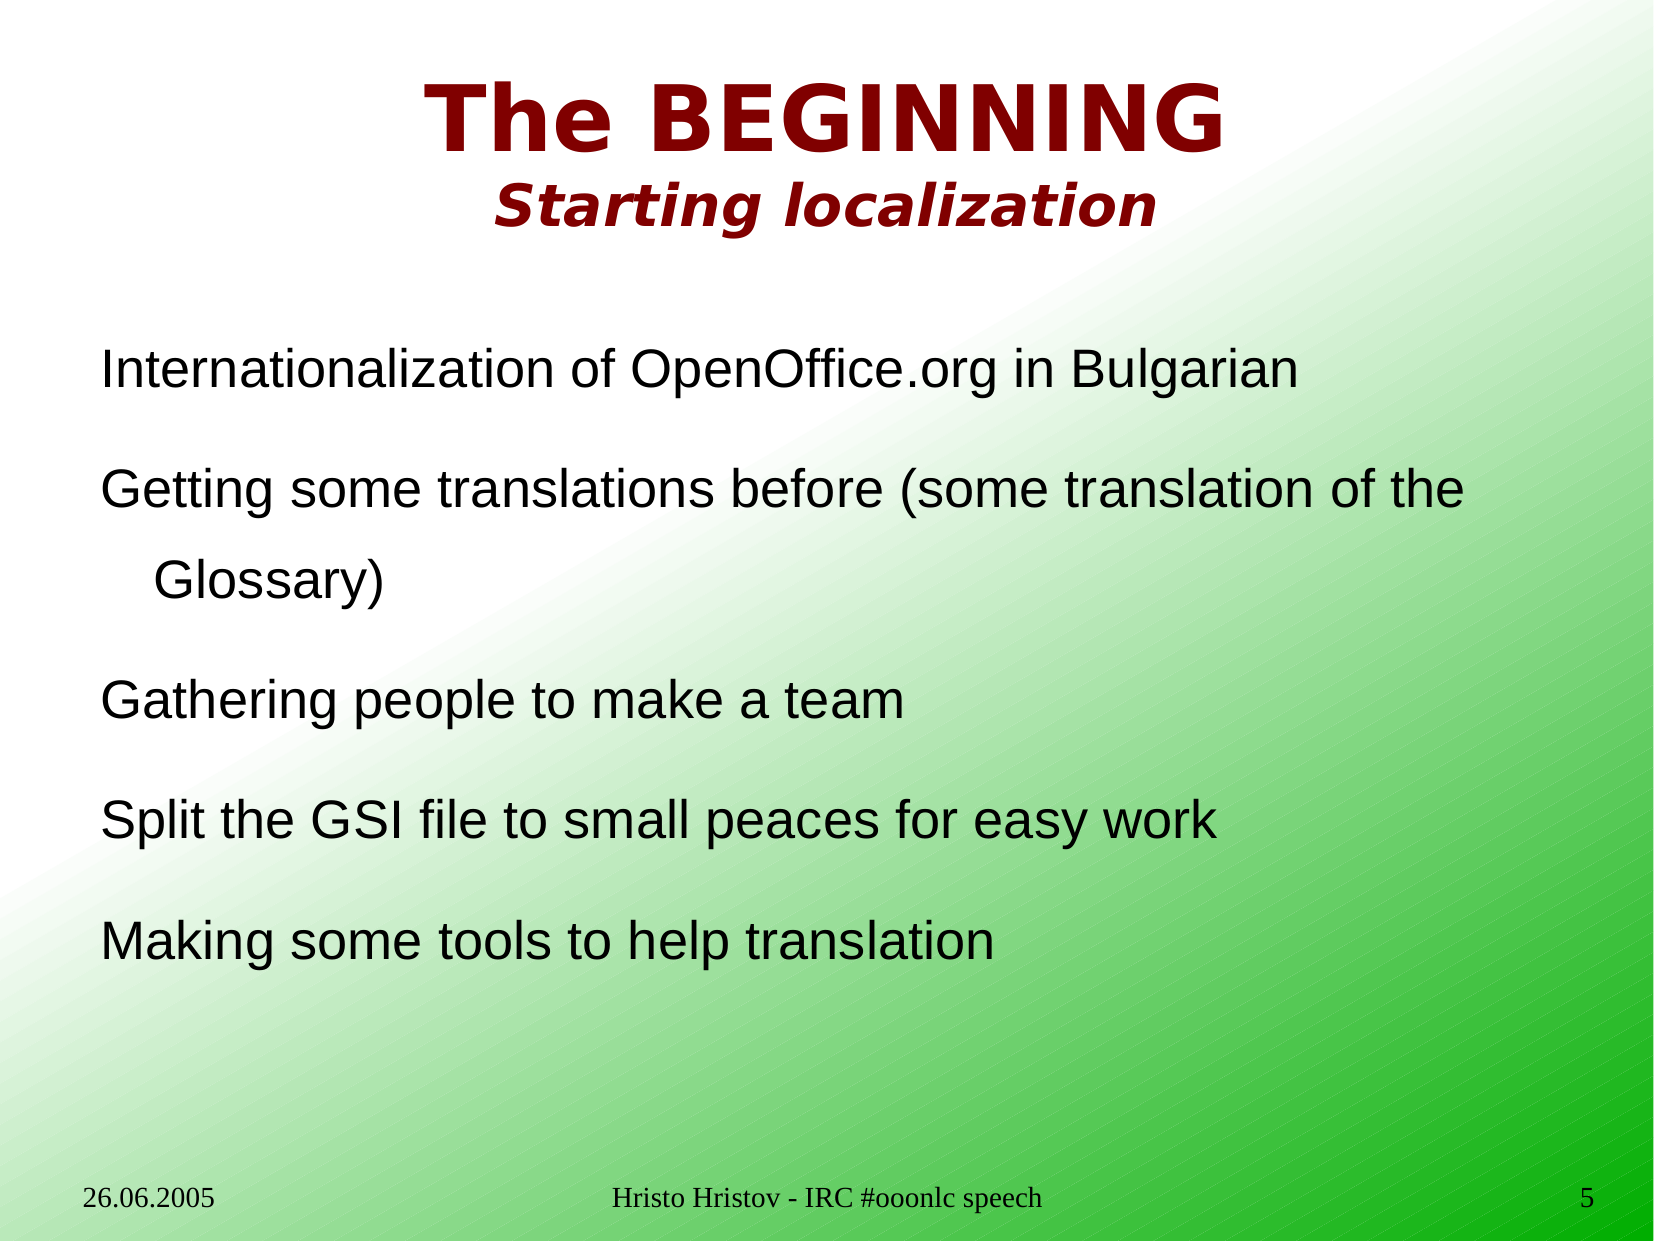

The BEGINNING
Starting localization
# Internationalization of OpenOffice.org in Bulgarian
Getting some translations before (some translation of the Glossary)
Gathering people to make a team
Split the GSI file to small peaces for easy work
Making some tools to help translation
26.06.2005
Hristo Hristov - IRC #ooonlc speech
5